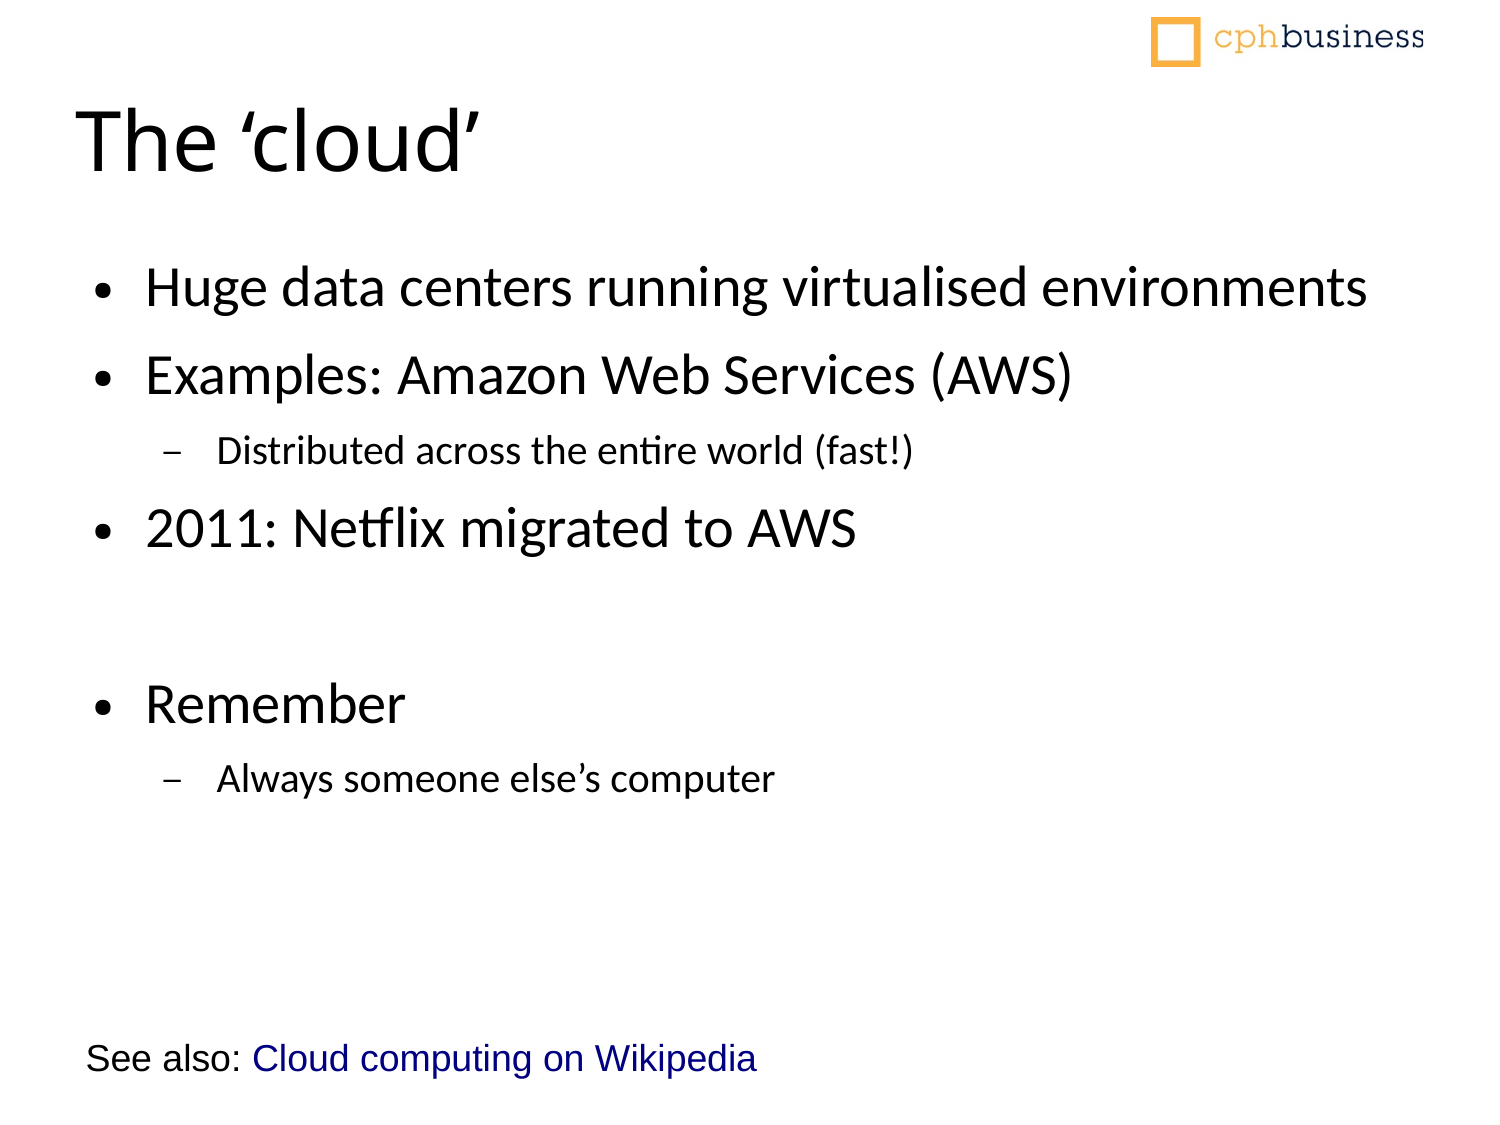

# The ‘cloud’
Huge data centers running virtualised environments
Examples: Amazon Web Services (AWS)
Distributed across the entire world (fast!)
2011: Netflix migrated to AWS
Remember
Always someone else’s computer
See also: Cloud computing on Wikipedia